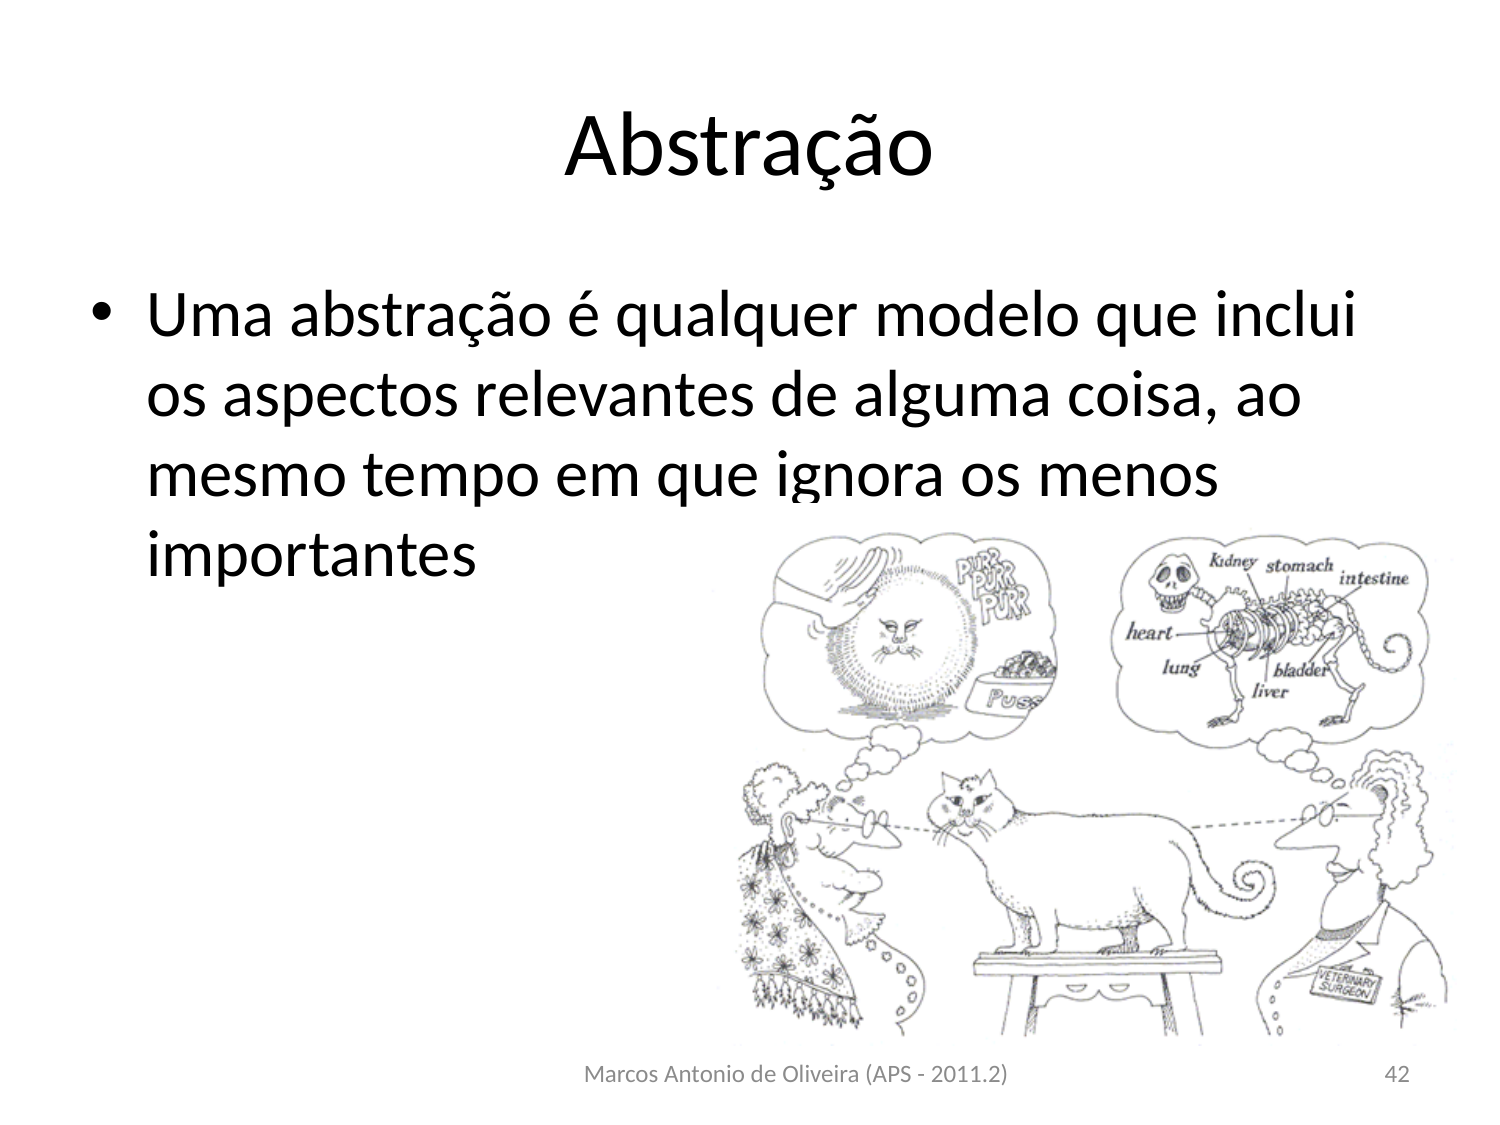

# Abstração
Uma abstração é qualquer modelo que inclui os aspectos relevantes de alguma coisa, ao mesmo tempo em que ignora os menos importantes
Marcos Antonio de Oliveira (APS - 2011.2)